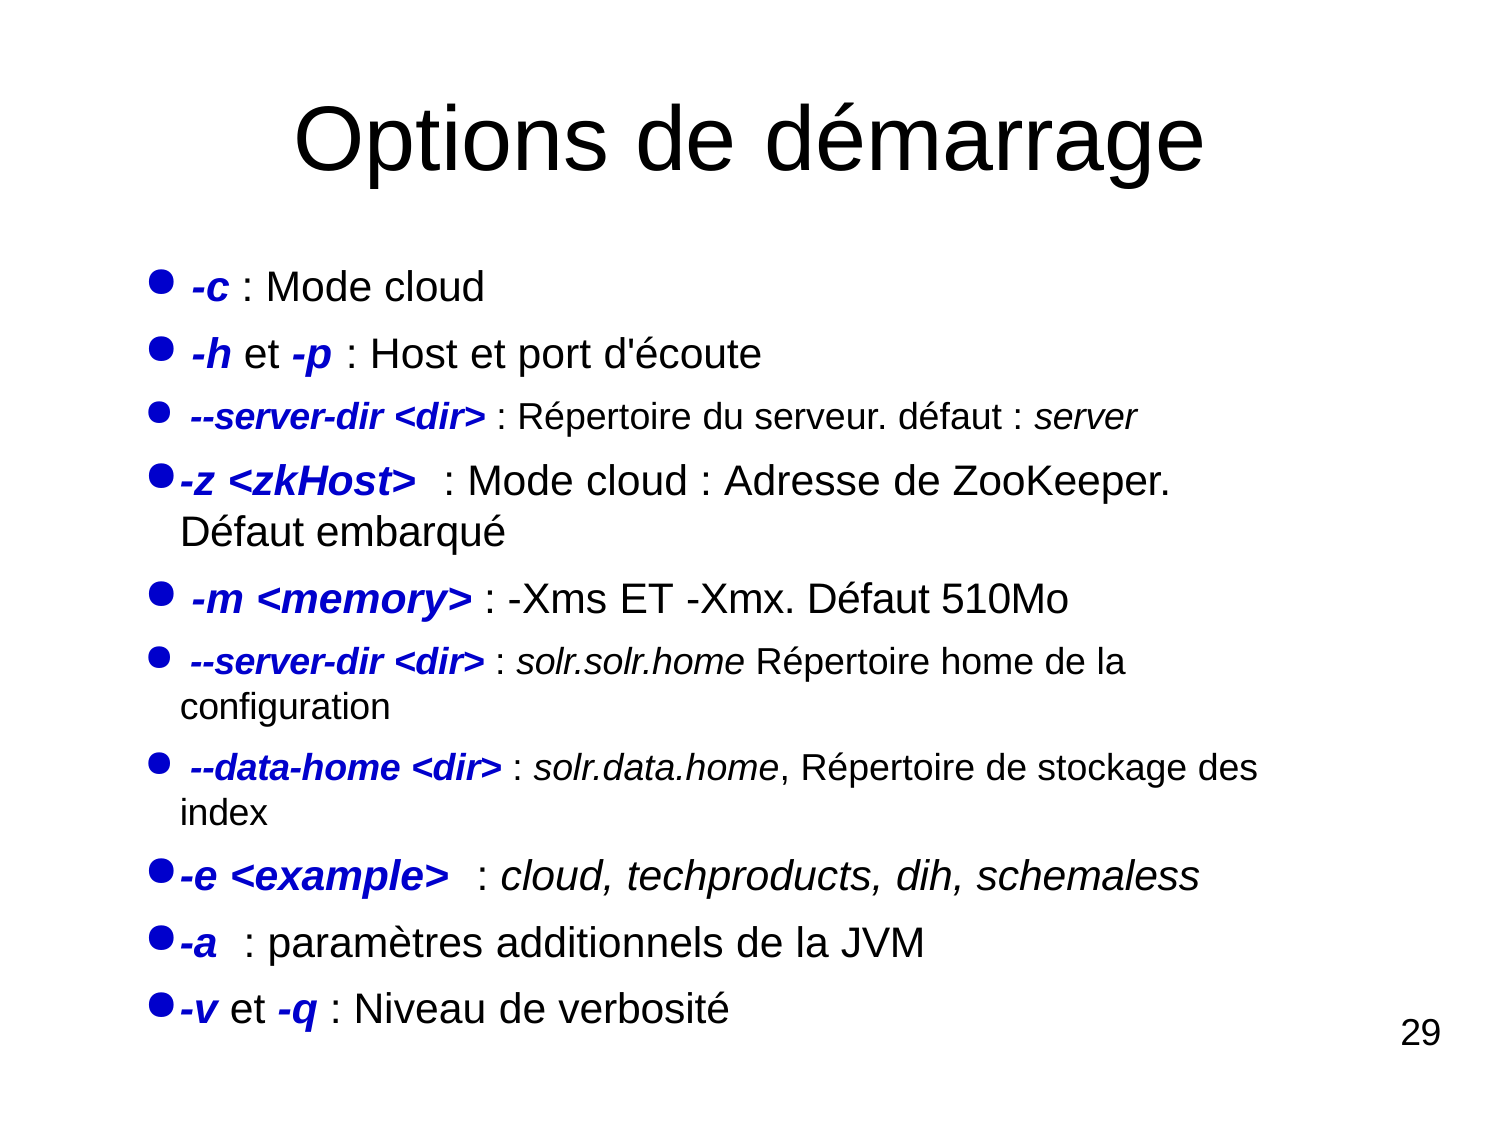

# Options de	démarrage
 -c : Mode cloud
 -h et -p	: Host et port d'écoute
 --server-dir <dir> : Répertoire du serveur. défaut : server
-z <zkHost>	: Mode cloud : Adresse de ZooKeeper. Défaut embarqué
 -m <memory> : -Xms ET -Xmx. Défaut 510Mo
 --server-dir <dir> : solr.solr.home Répertoire home de la configuration
 --data-home <dir> : solr.data.home, Répertoire de stockage des index
-e <example>	: cloud, techproducts, dih, schemaless
-a	: paramètres additionnels de la JVM
-v et -q : Niveau de verbosité
29